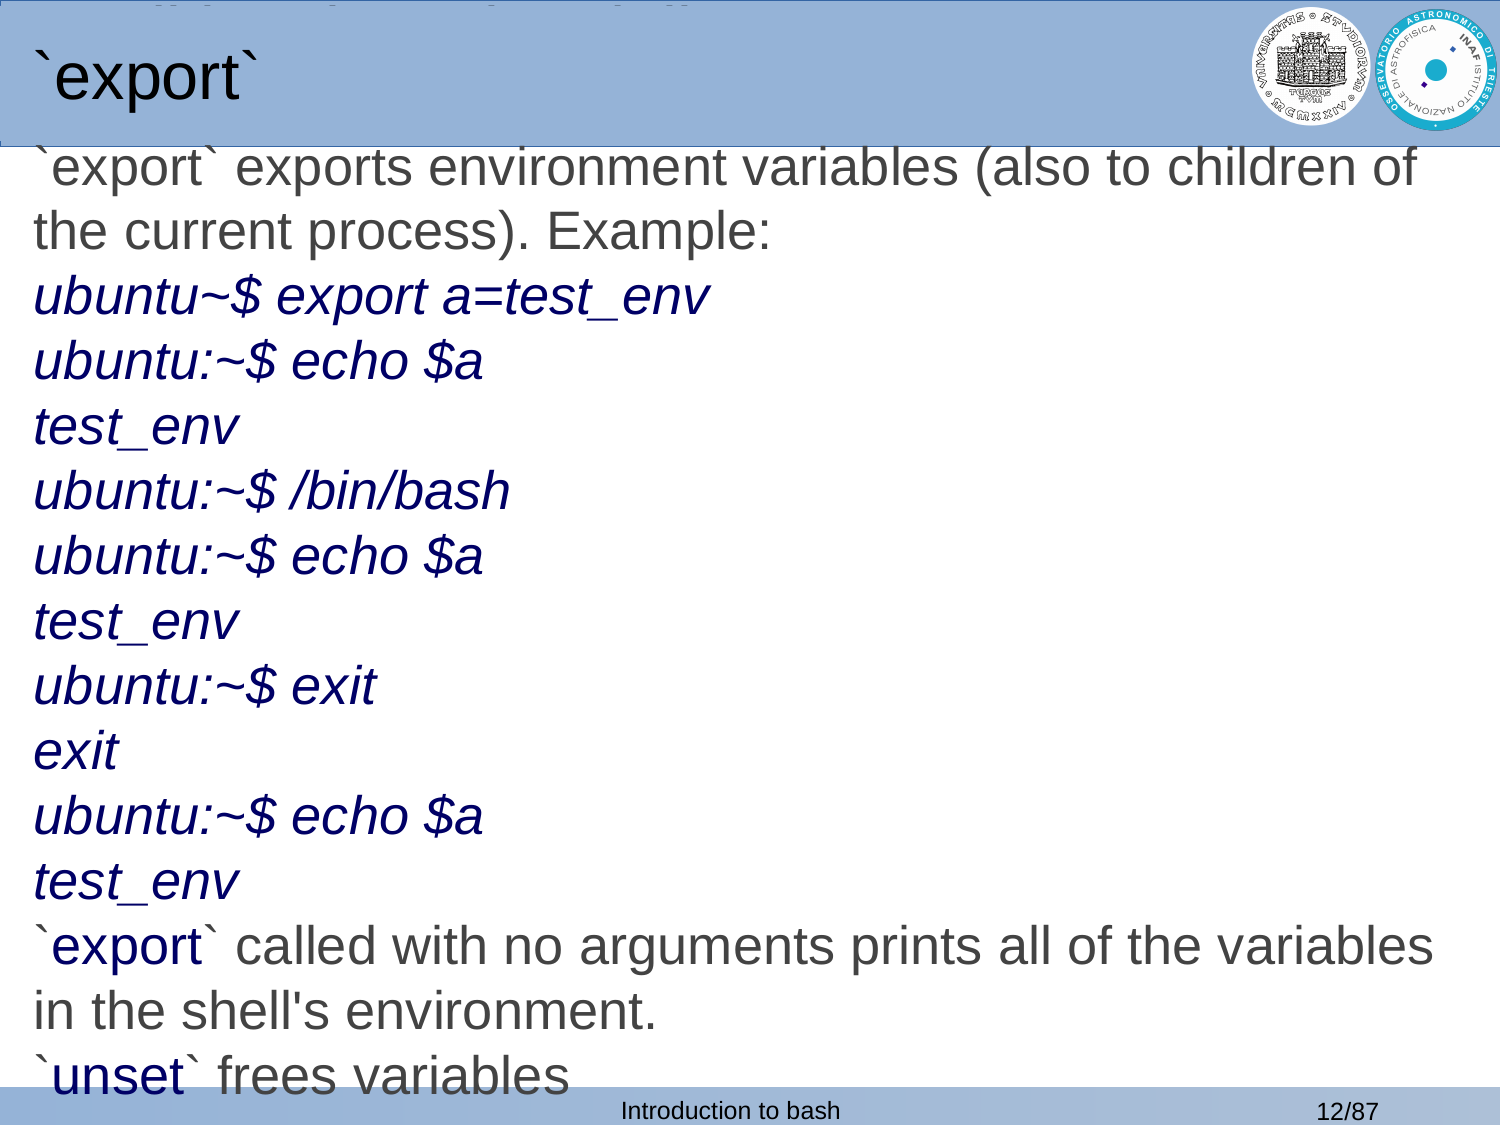

Traditional service delivery
`export`
# `export` exports environment variables (also to children of the current process). Example:
ubuntu~$ export a=test_env
ubuntu:~$ echo $a
test_env
ubuntu:~$ /bin/bash
ubuntu:~$ echo $a
test_env
ubuntu:~$ exit
exit
ubuntu:~$ echo $a
test_env
`export` called with no arguments prints all of the variables in the shell's environment.
`unset` frees variables